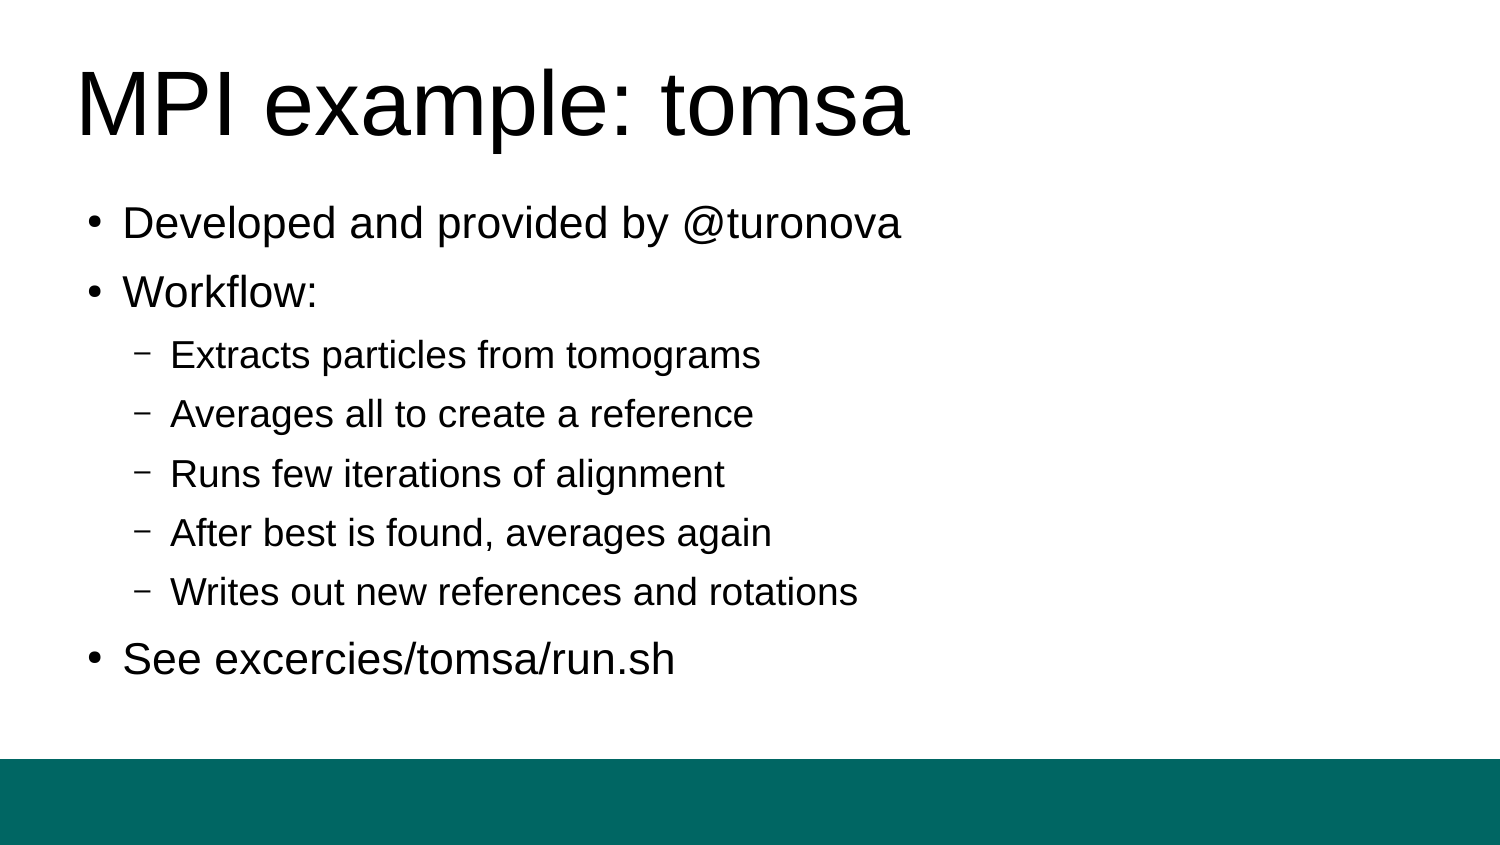

# MPI example: tomsa
Developed and provided by @turonova
Workflow:
Extracts particles from tomograms
Averages all to create a reference
Runs few iterations of alignment
After best is found, averages again
Writes out new references and rotations
See excercies/tomsa/run.sh